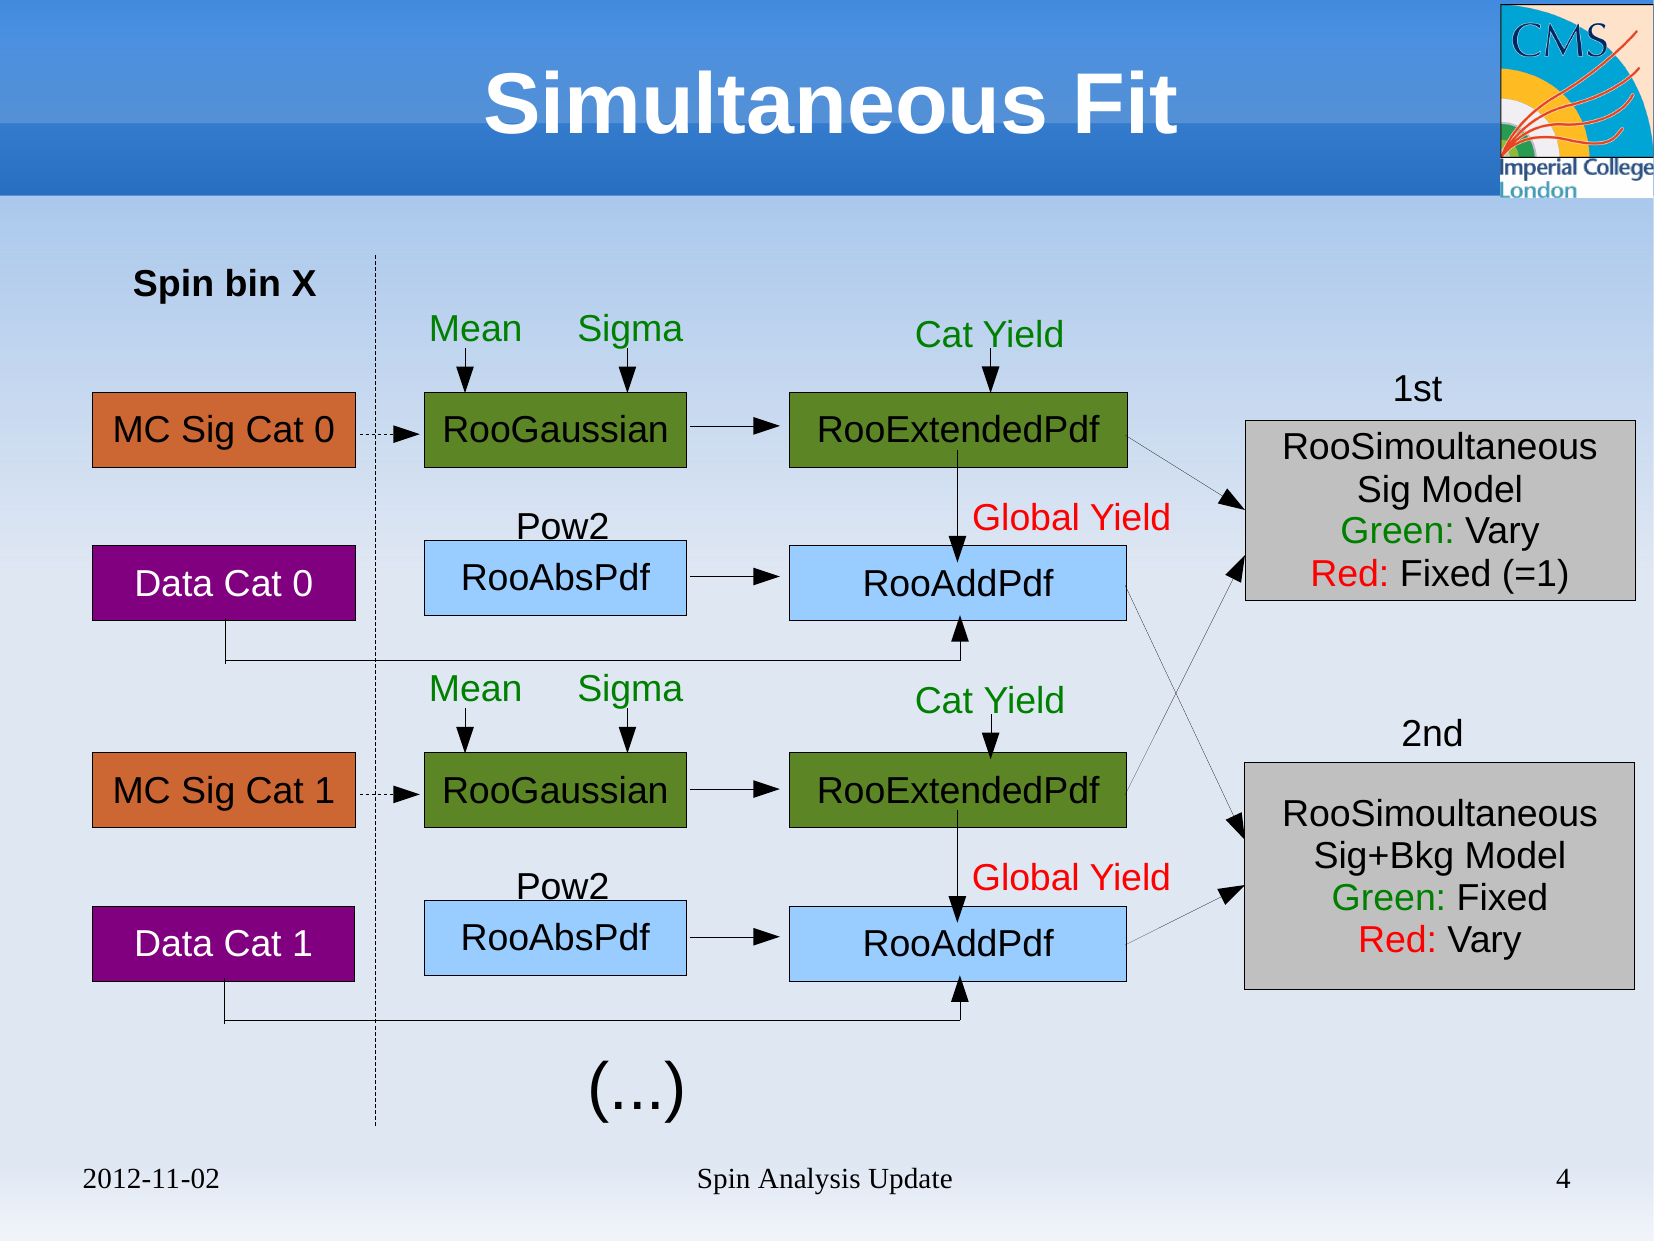

# Simultaneous Fit
Spin bin X
Mean
Sigma
Cat Yield
1st
MC Sig Cat 0
RooGaussian
RooExtendedPdf
RooSimoultaneous
Sig Model
Green: Vary
Red: Fixed (=1)
Global Yield
Pow2
RooAbsPdf
Data Cat 0
RooAddPdf
Mean
Sigma
Cat Yield
2nd
MC Sig Cat 1
RooGaussian
RooExtendedPdf
RooSimoultaneous
Sig+Bkg Model
Green: Fixed
Red: Vary
Global Yield
Pow2
RooAbsPdf
Data Cat 1
RooAddPdf
(...)
2012-11-02
Spin Analysis Update
4